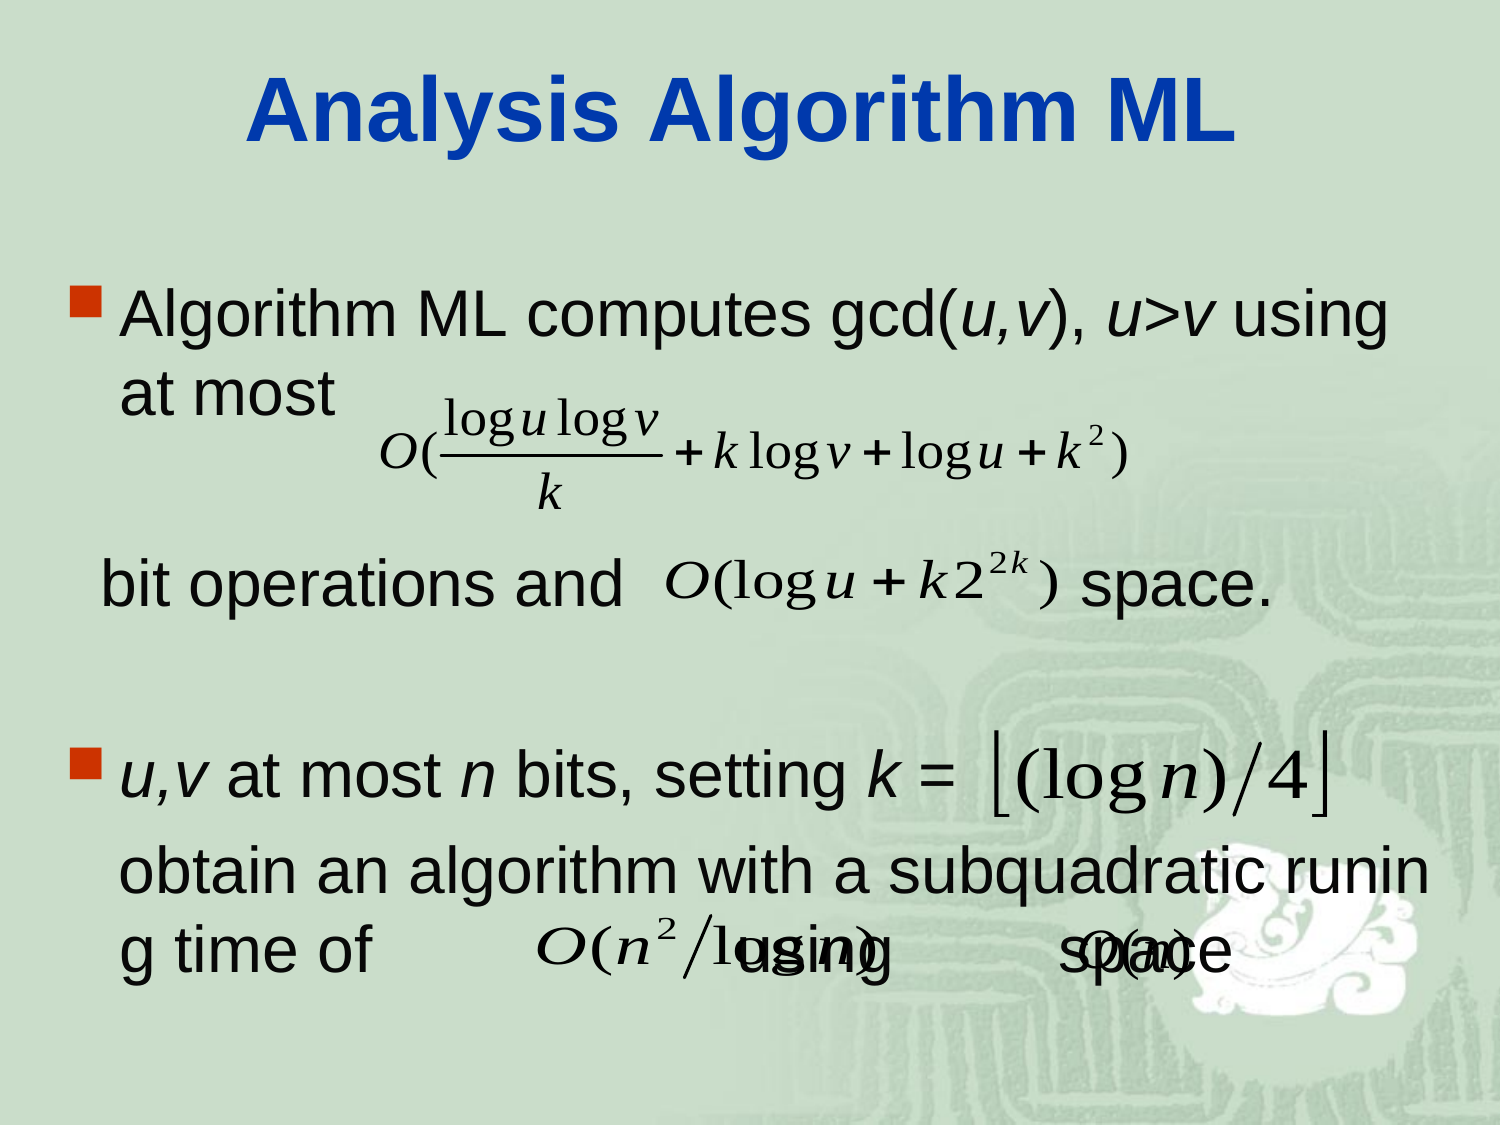

# Analysis Algorithm ML
Algorithm ML computes gcd(u,v), u>v using at most
 bit operations and space.
u,v at most n bits, setting k =
 obtain an algorithm with a subquadratic runing time of using space